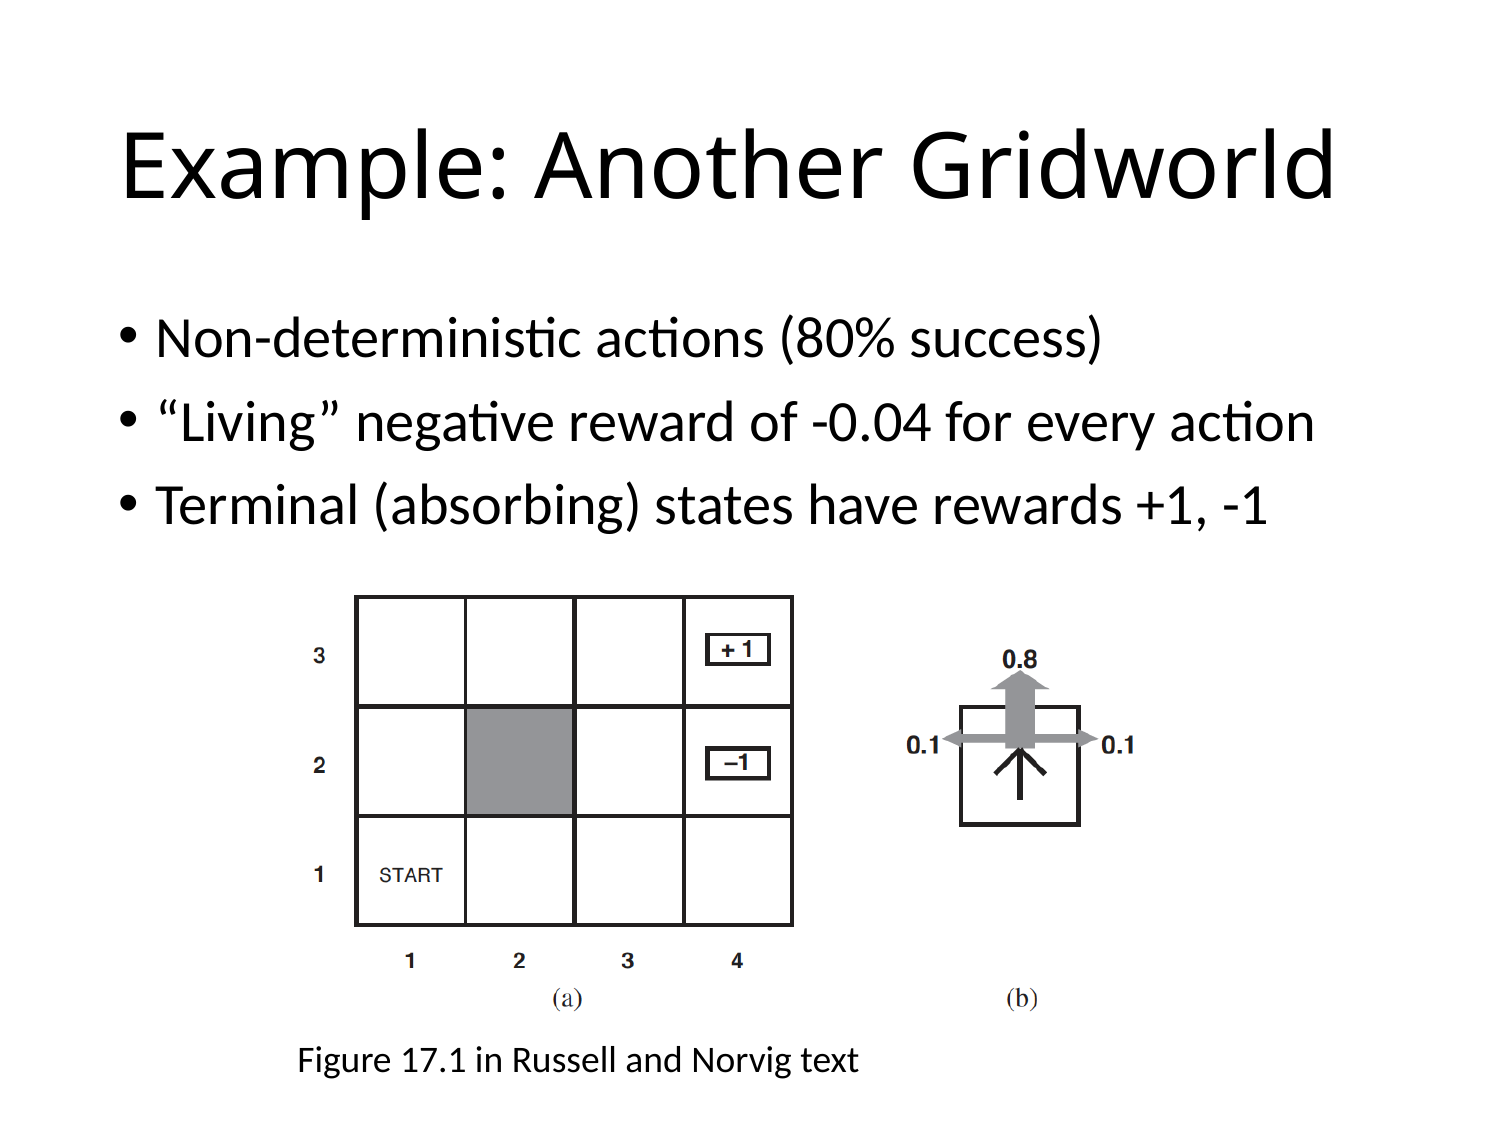

# Example: Another Gridworld
Non-deterministic actions (80% success)
“Living” negative reward of -0.04 for every action
Terminal (absorbing) states have rewards +1, -1
Figure 17.1 in Russell and Norvig text